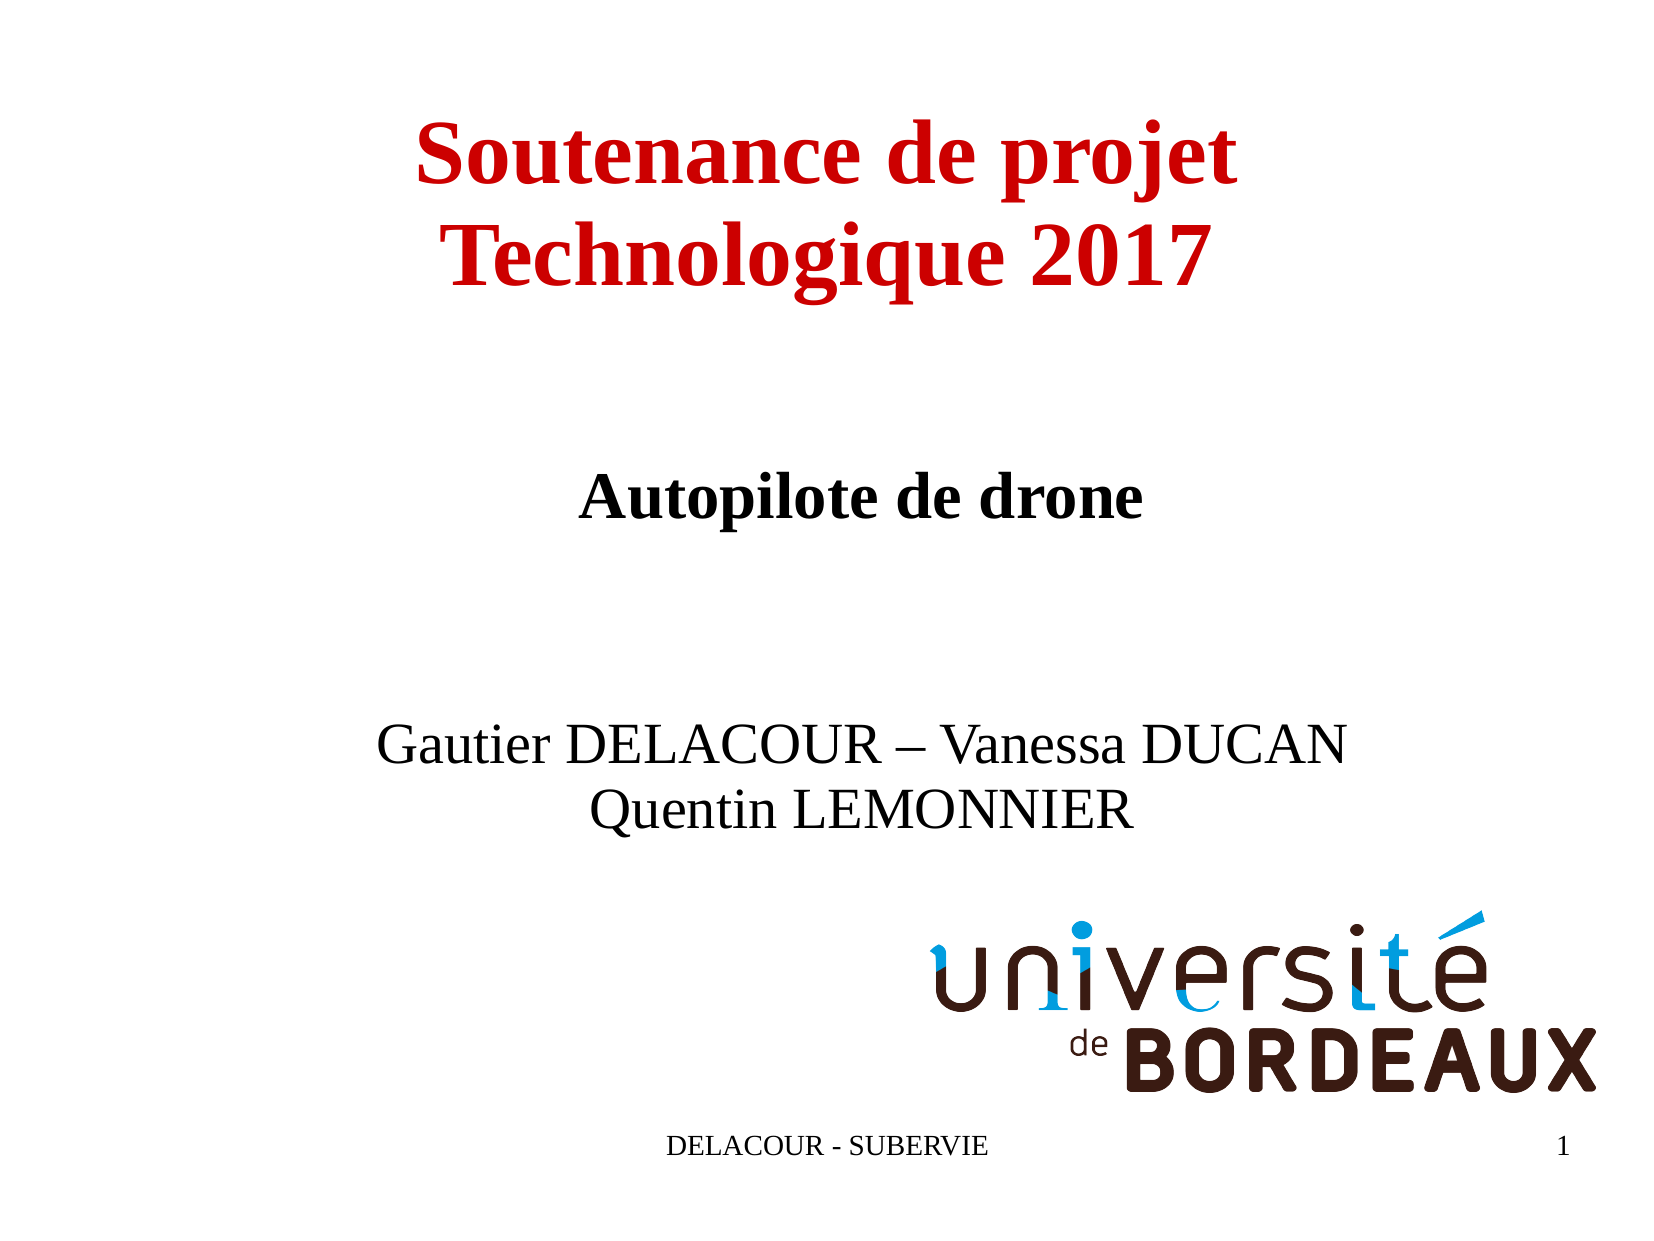

# Soutenance de projet Technologique 2017
Autopilote de drone
Gautier DELACOUR – Vanessa DUCAN Quentin LEMONNIER
DELACOUR - SUBERVIE
1